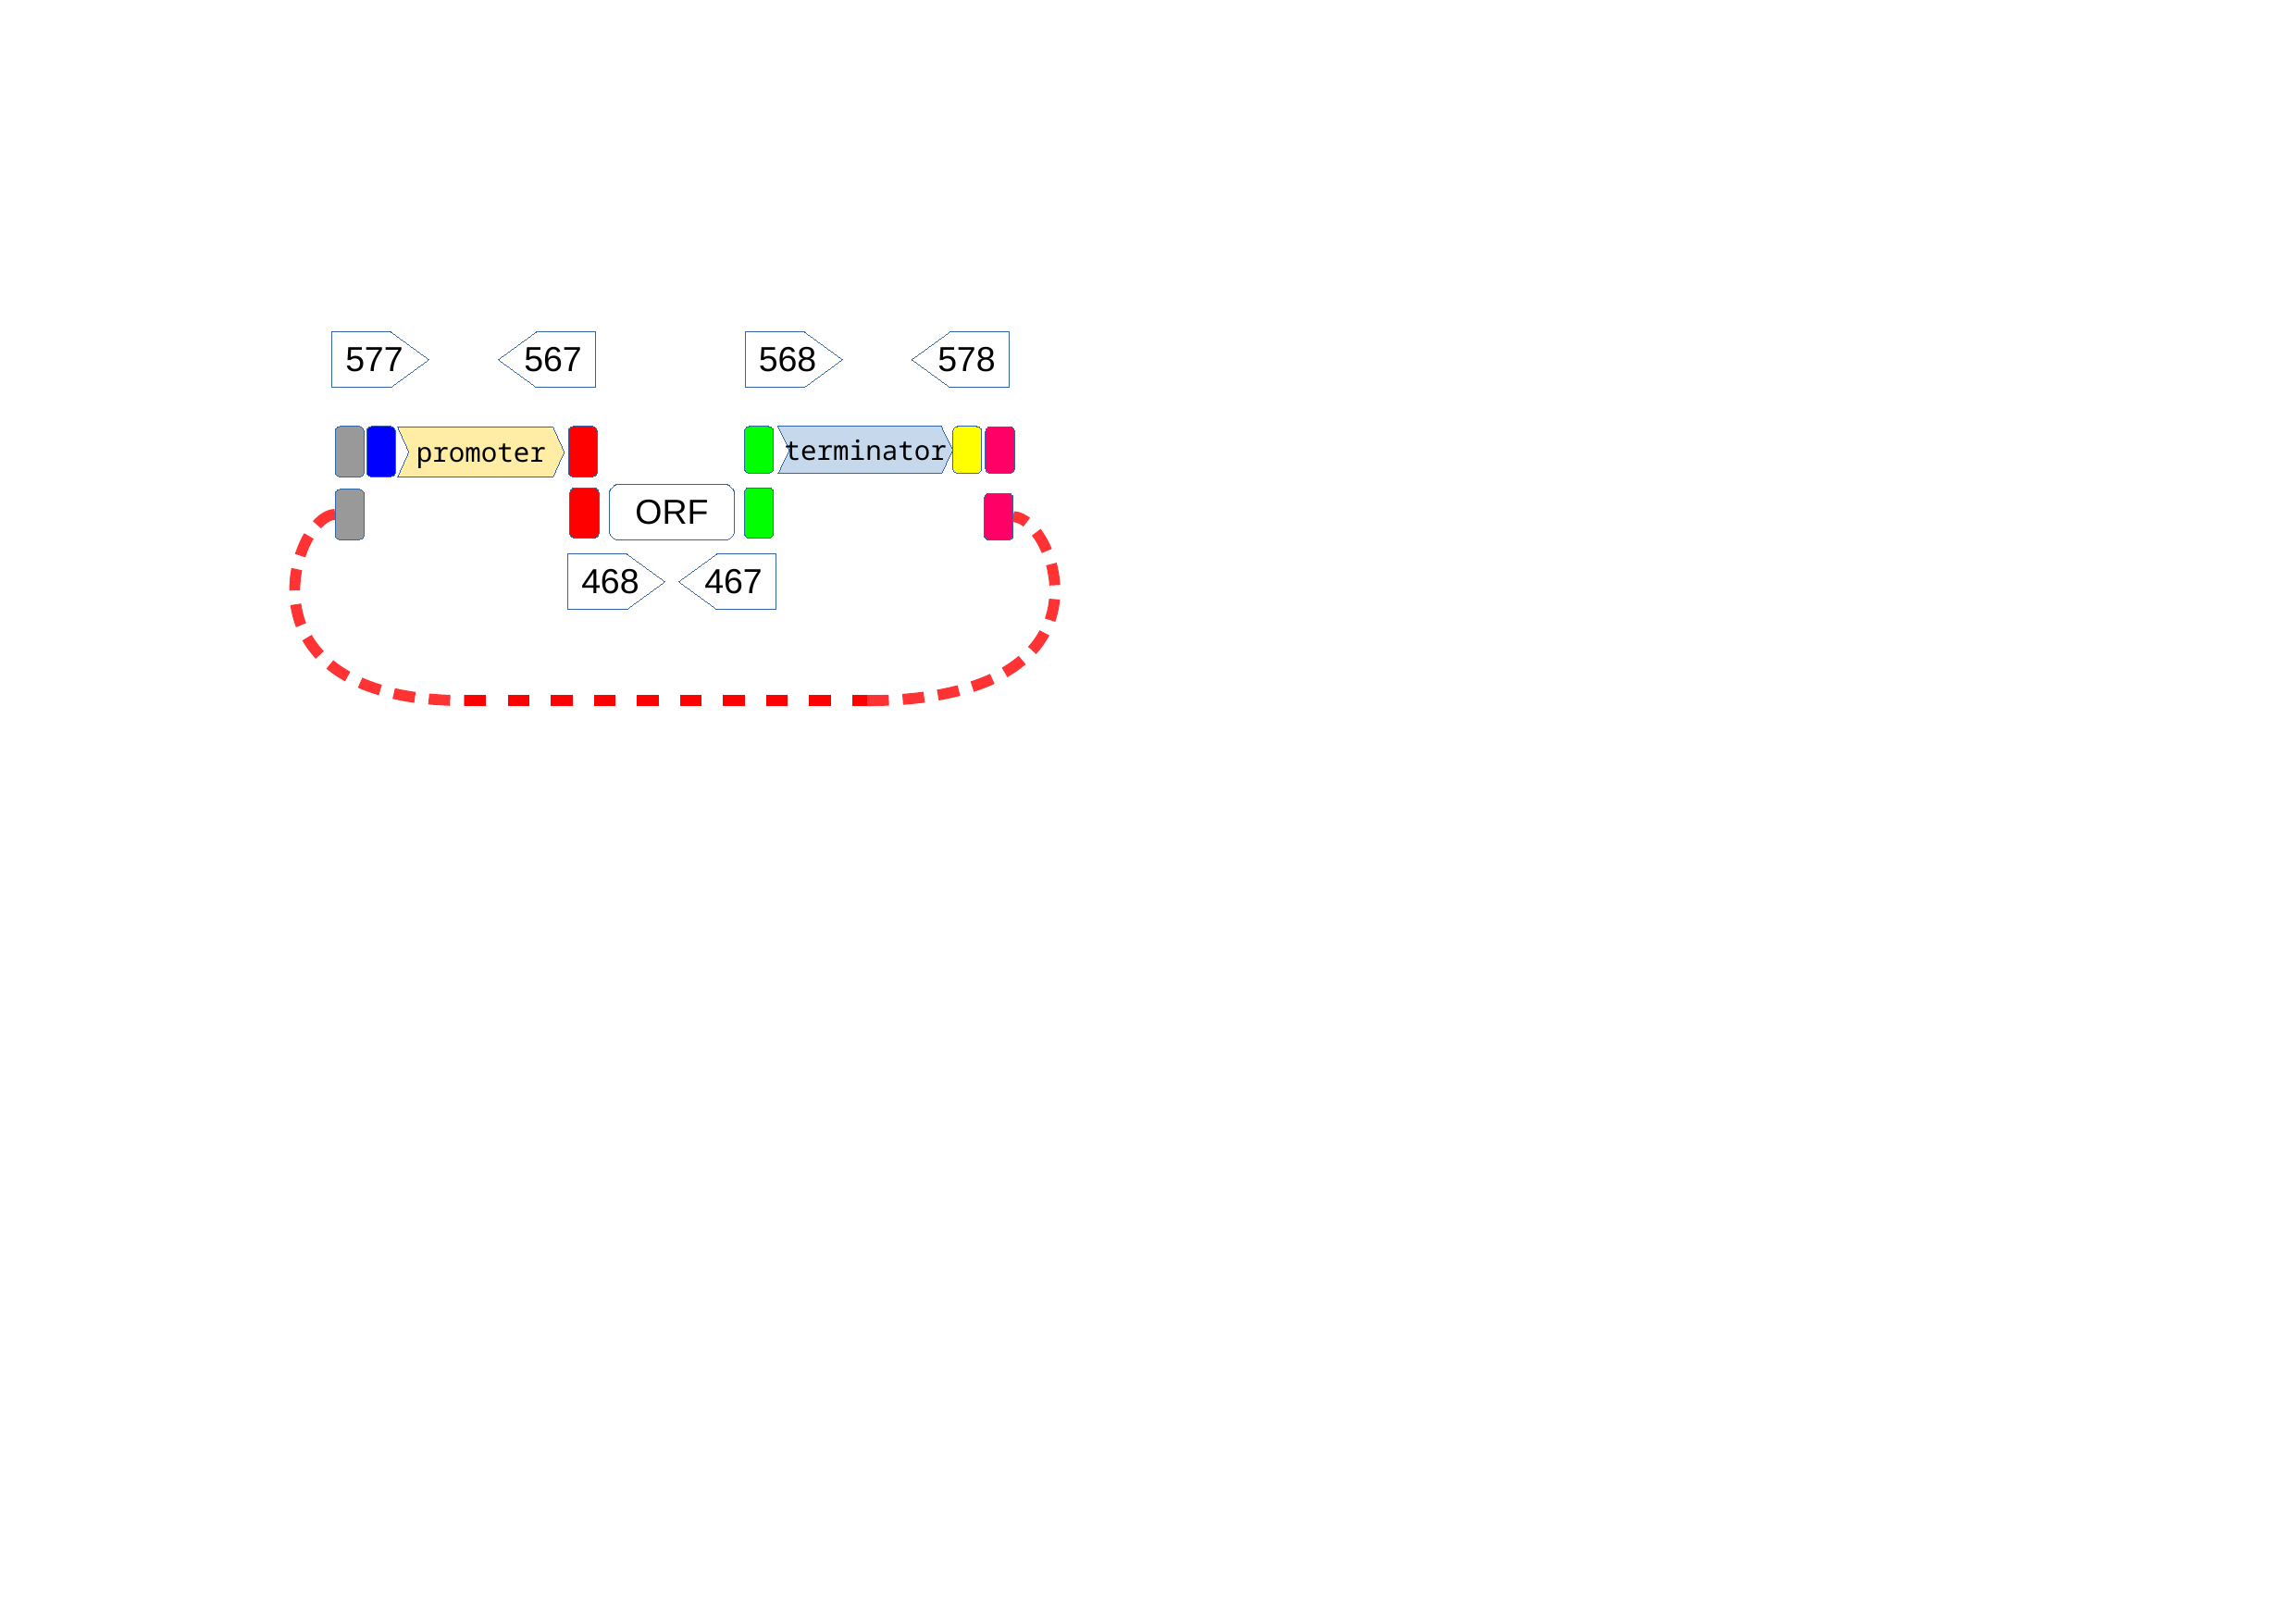

577
567
568
578
terminator
promoter
ORF
468
467